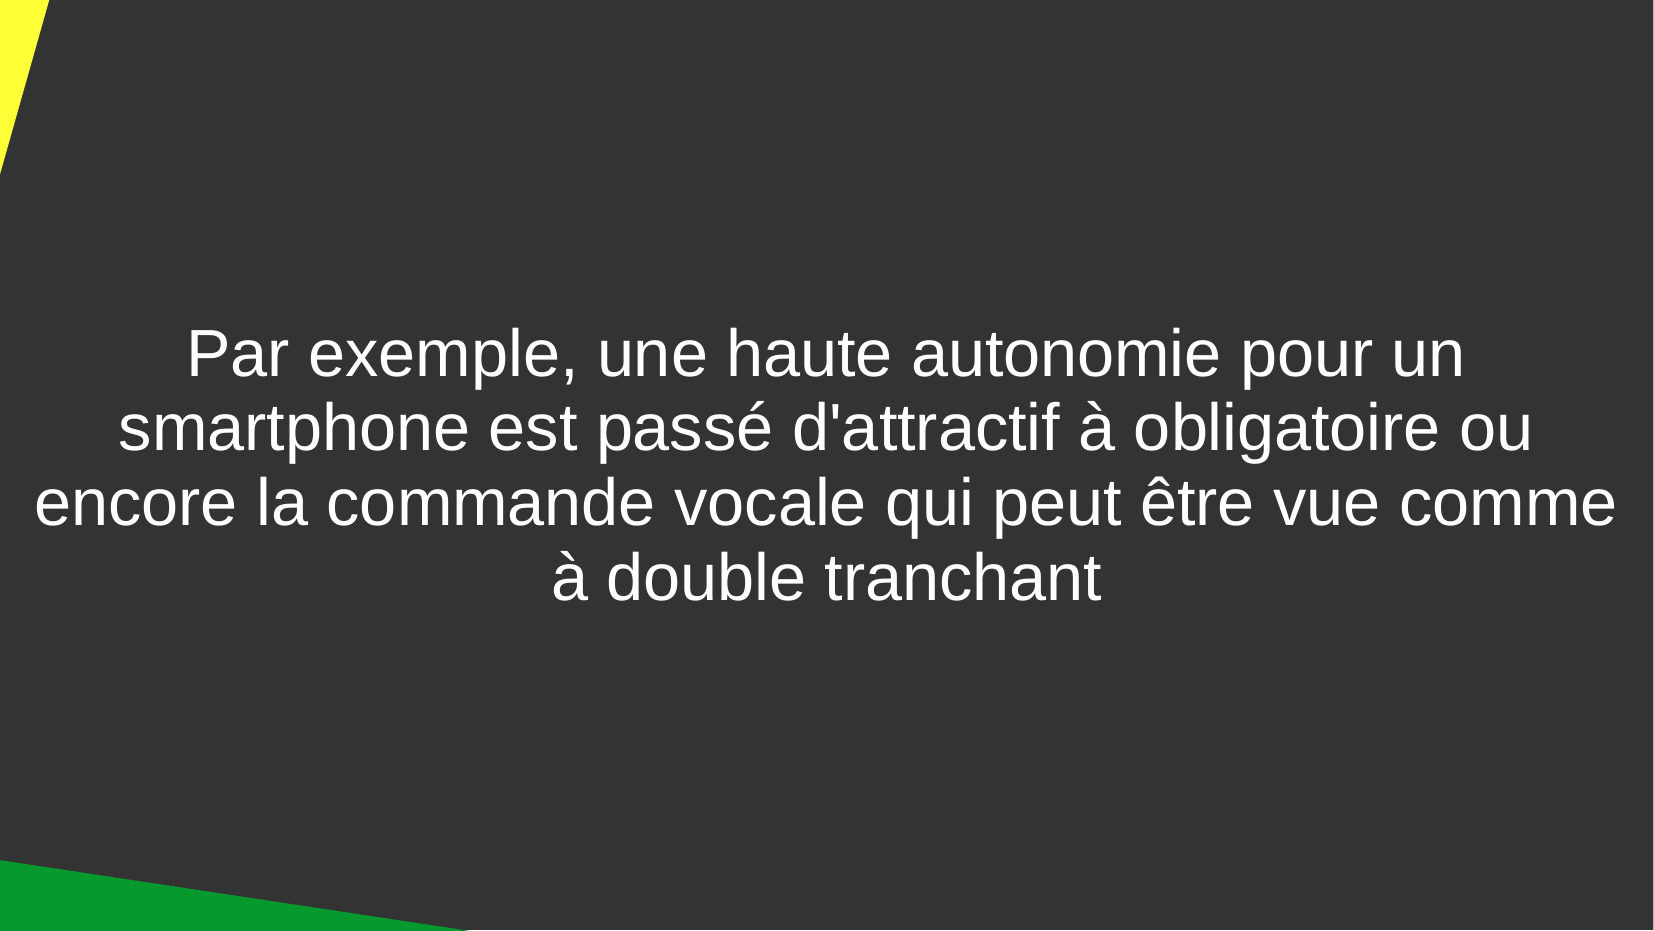

# Par exemple, une haute autonomie pour un smartphone est passé d'attractif à obligatoire ou encore la commande vocale qui peut être vue comme à double tranchant